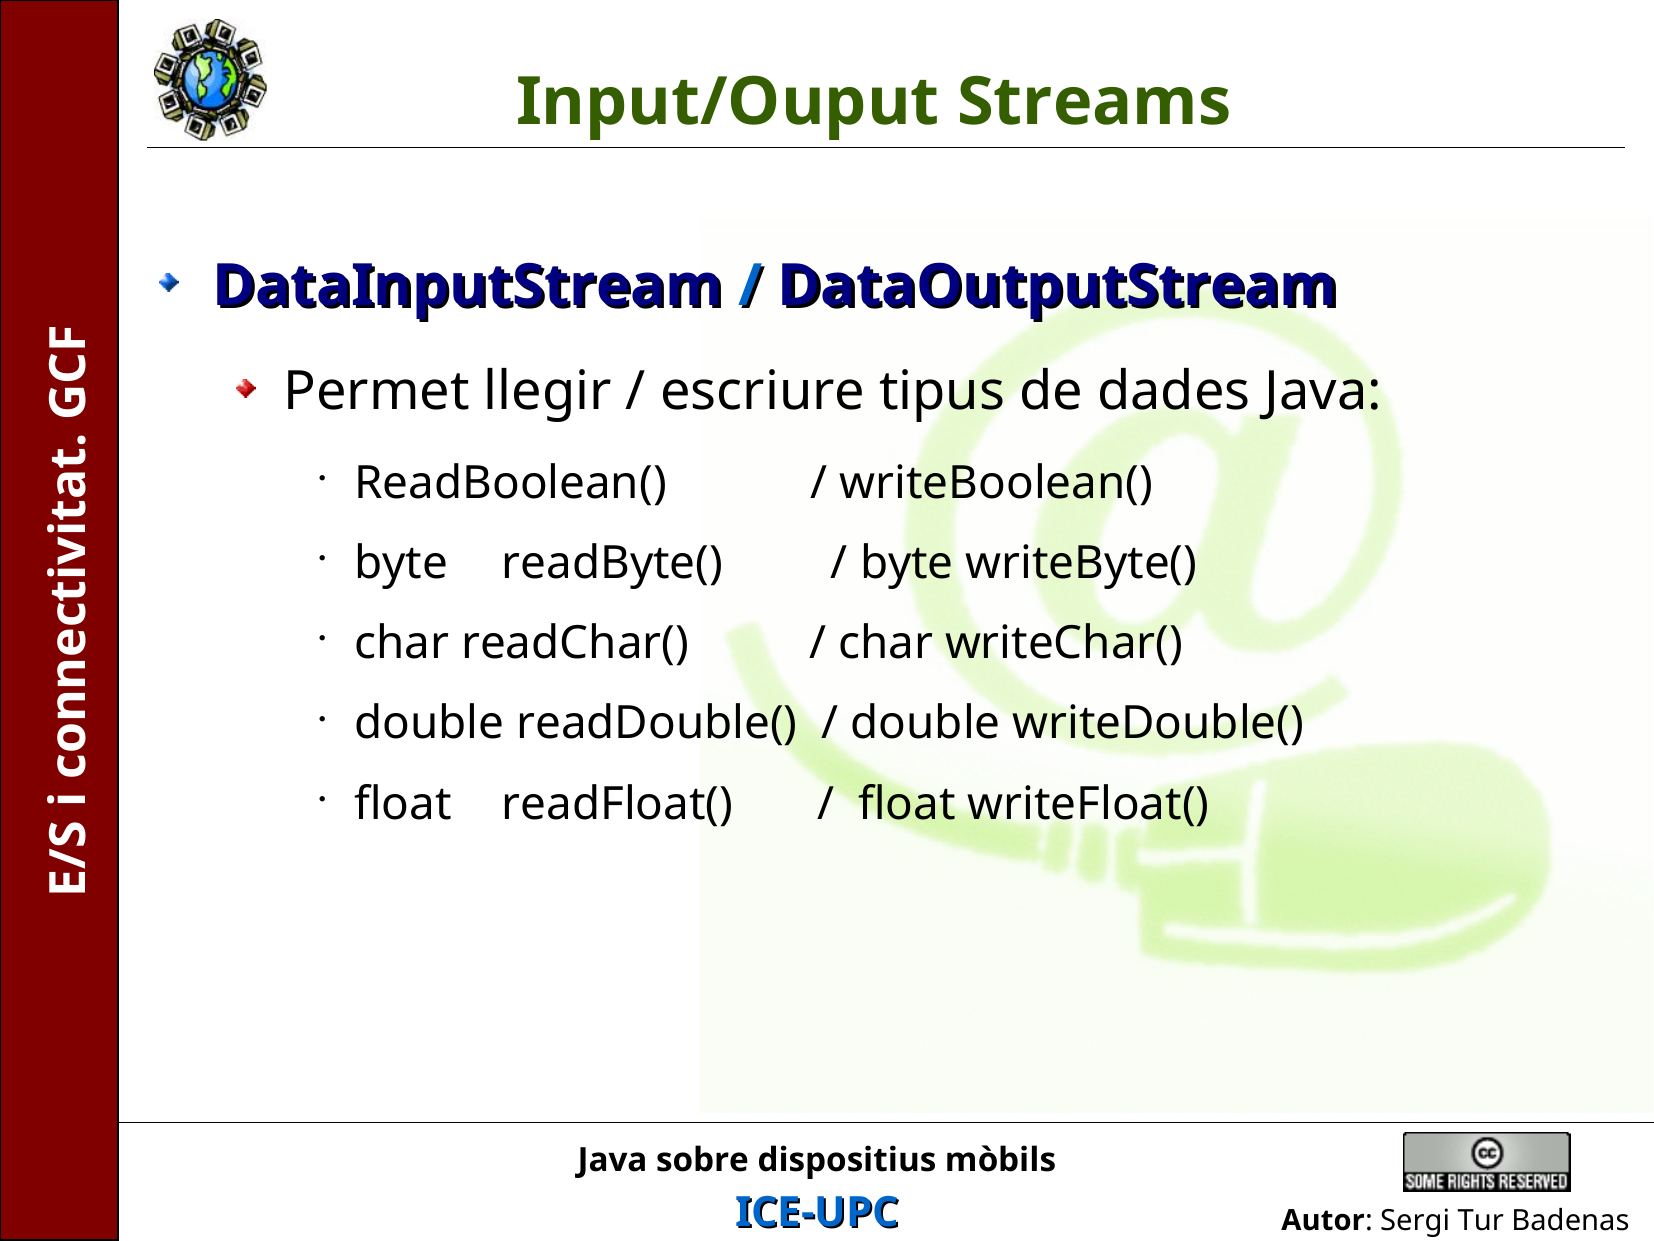

# Input/Ouput Streams
DataInputStream / DataOutputStream
Permet llegir / escriure tipus de dades Java:
ReadBoolean() / writeBoolean()
byte 	readByte() / byte writeByte()
char readChar() / char writeChar()
double readDouble() / double writeDouble()
float 	readFloat() / float writeFloat()